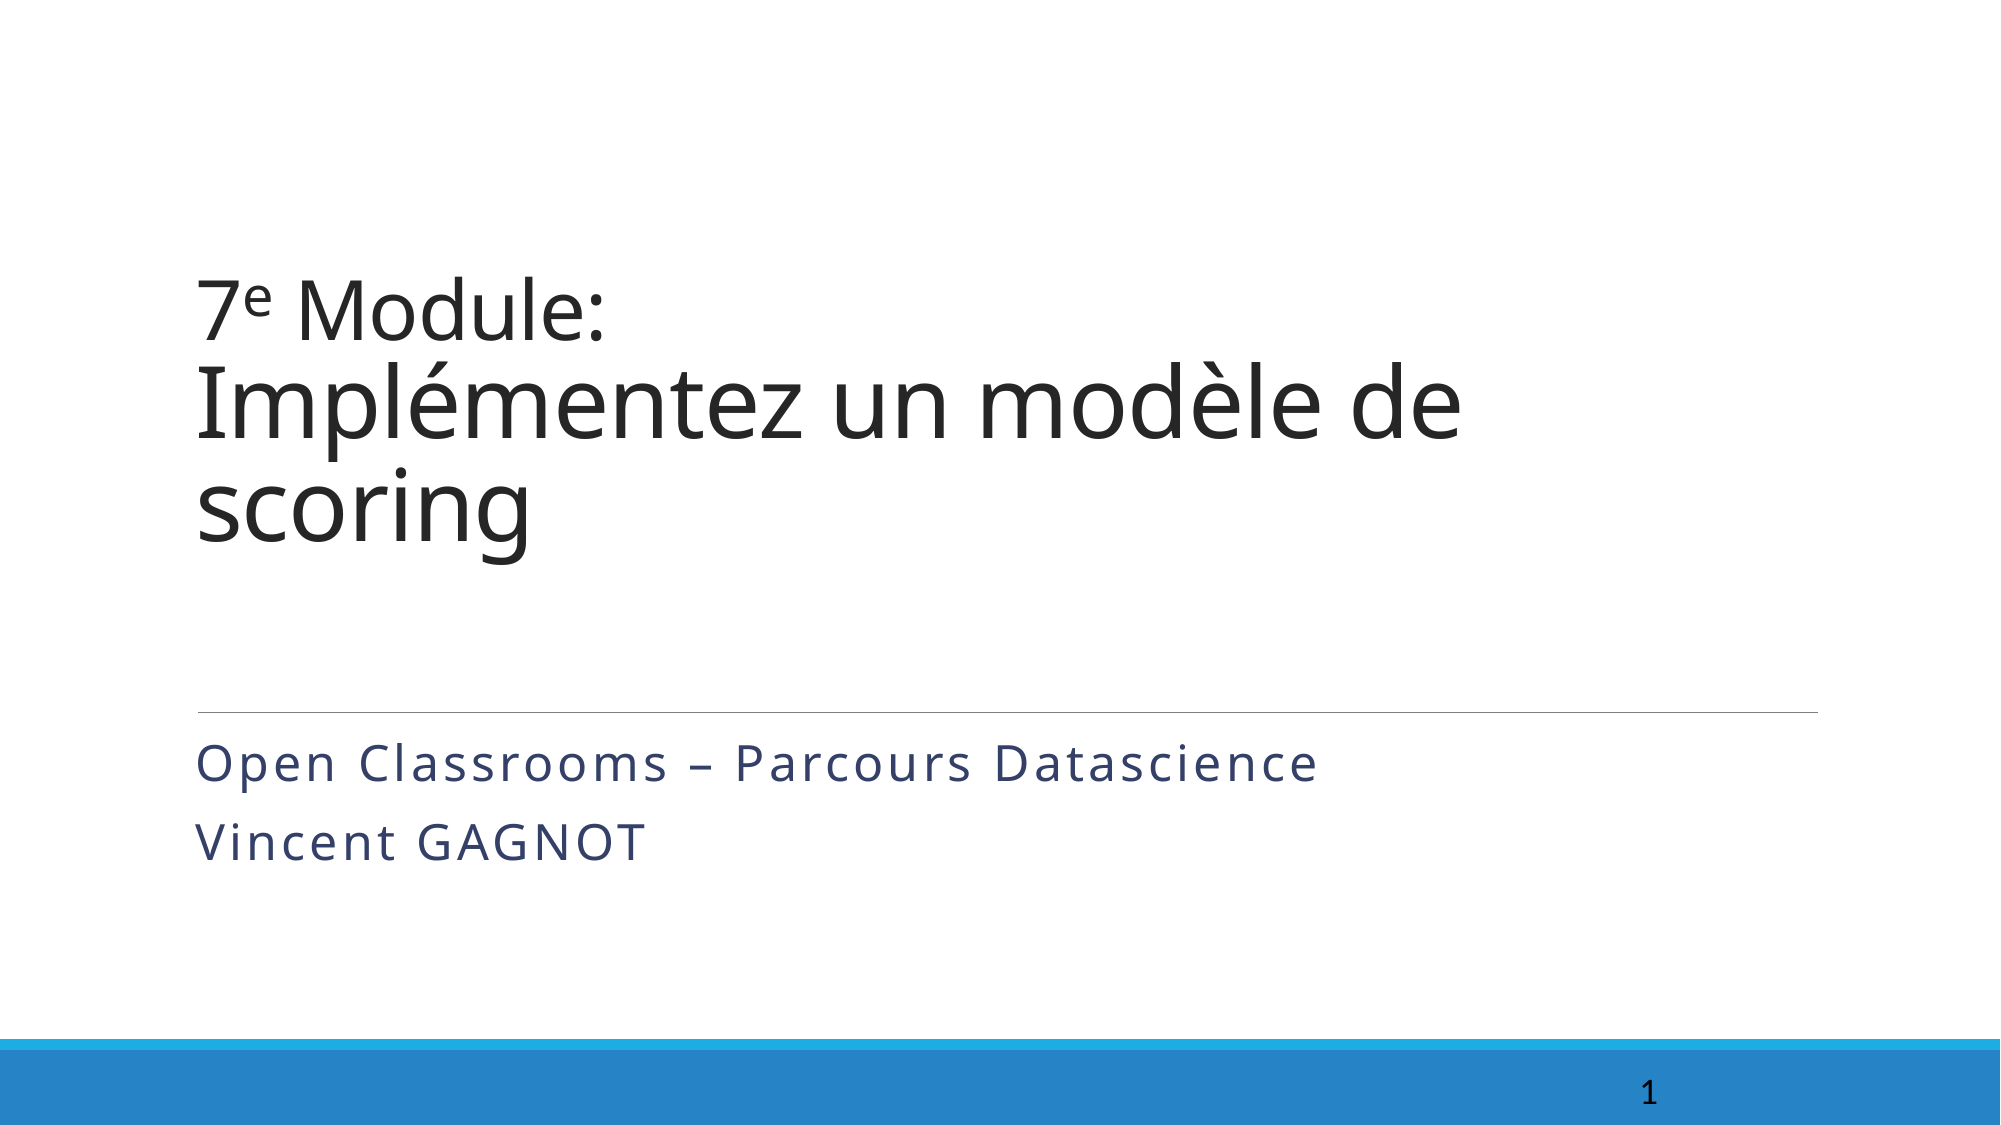

# 7e Module: Implémentez un modèle de scoring
Open Classrooms – Parcours Datascience
Vincent GAGNOT